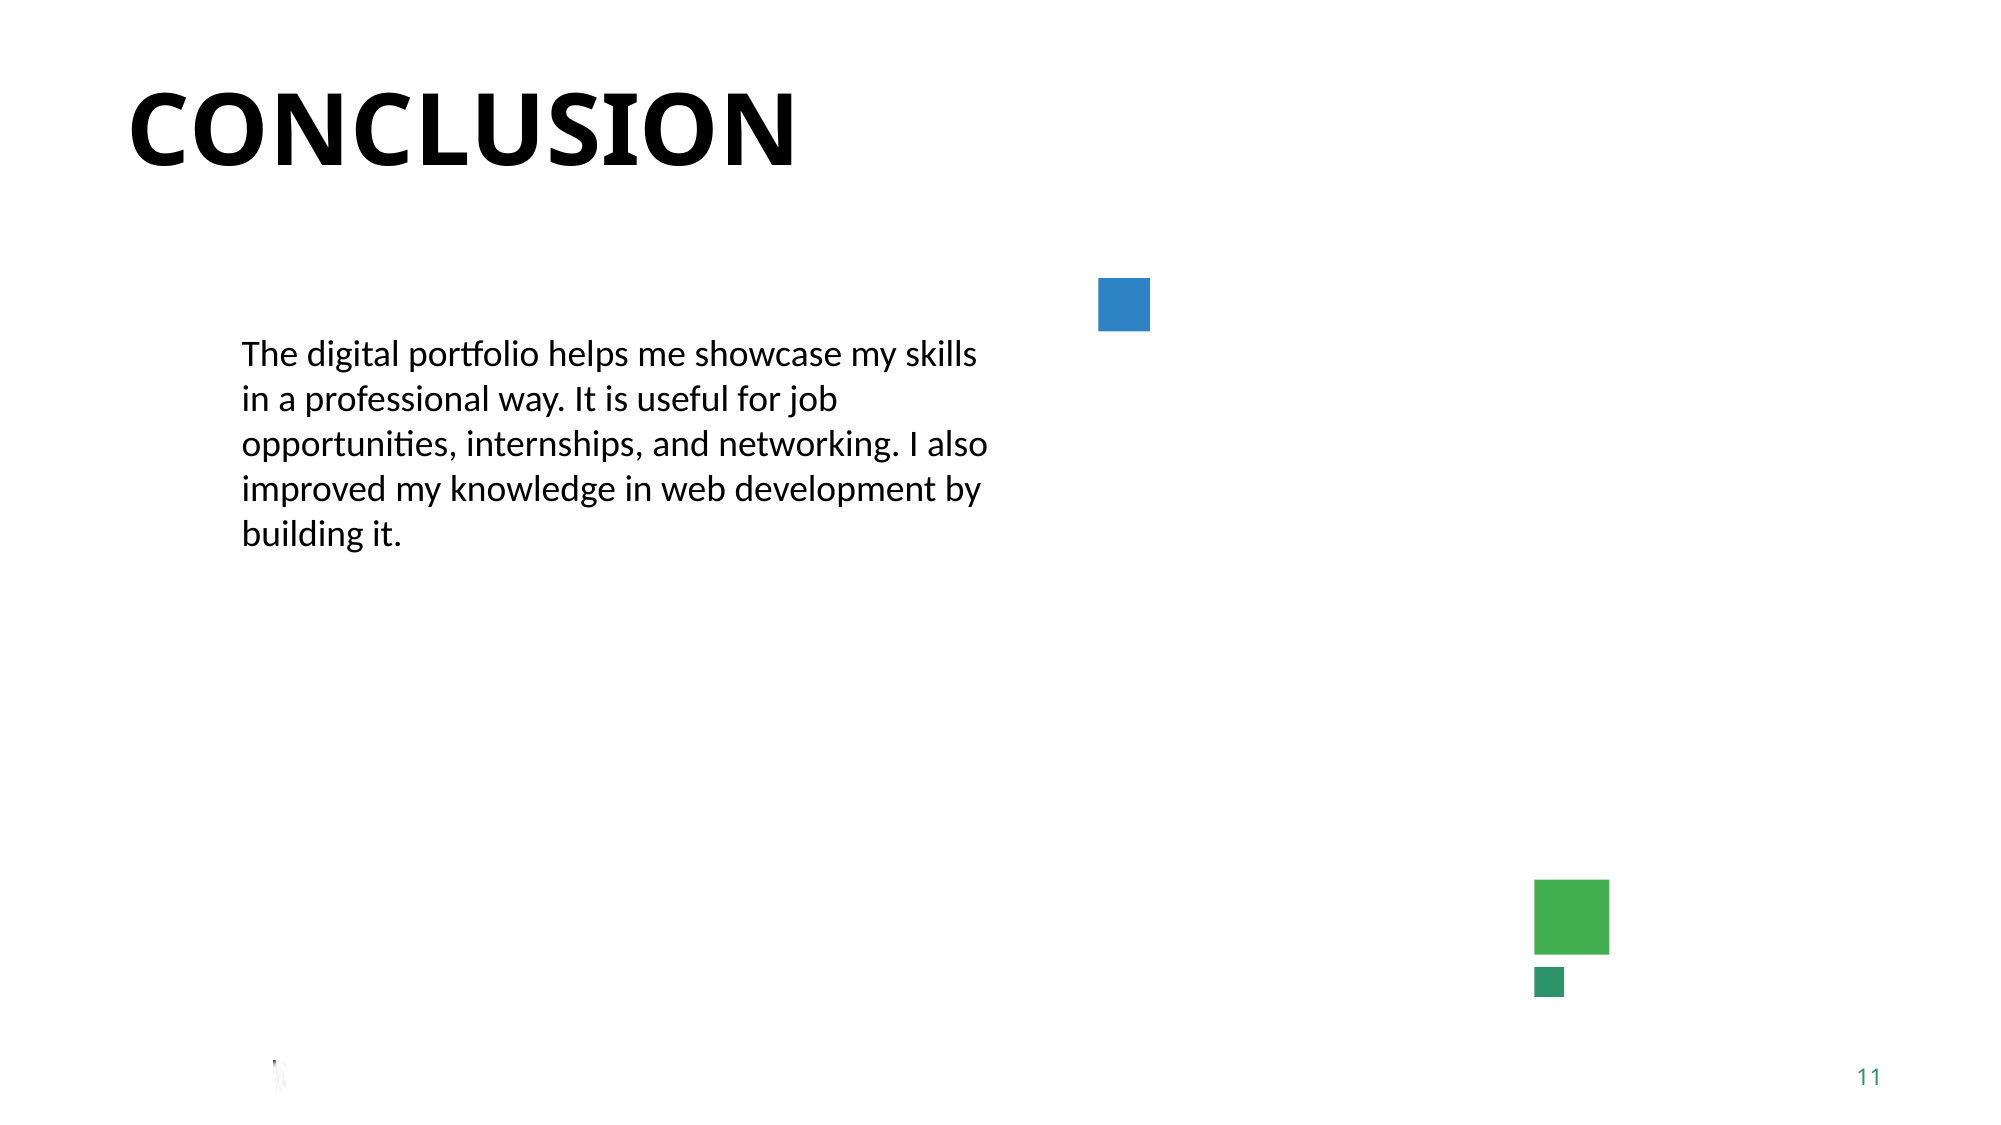

# CONCLUSION
The digital portfolio helps me showcase my skills in a professional way. It is useful for job opportunities, internships, and networking. I also improved my knowledge in web development by building it.